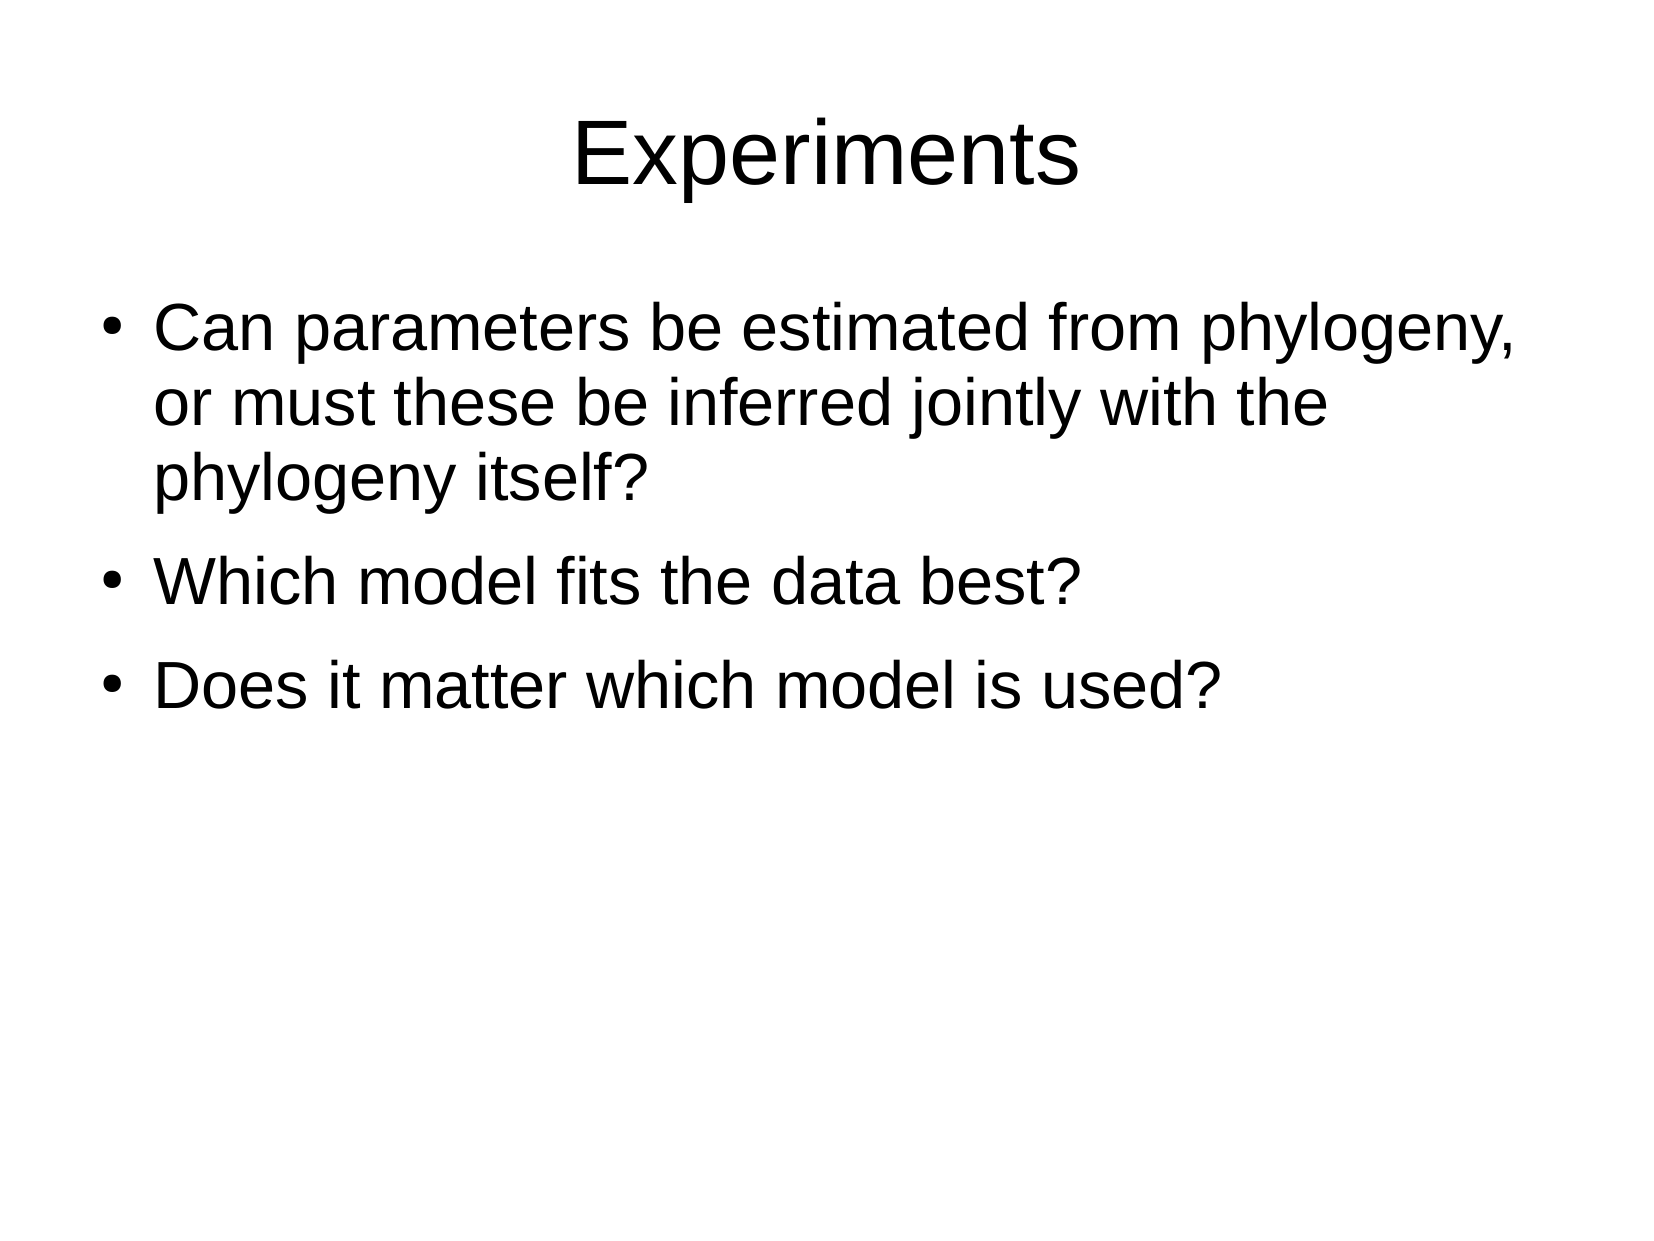

# Experiments
Can parameters be estimated from phylogeny, or must these be inferred jointly with the phylogeny itself?
Which model fits the data best?
Does it matter which model is used?